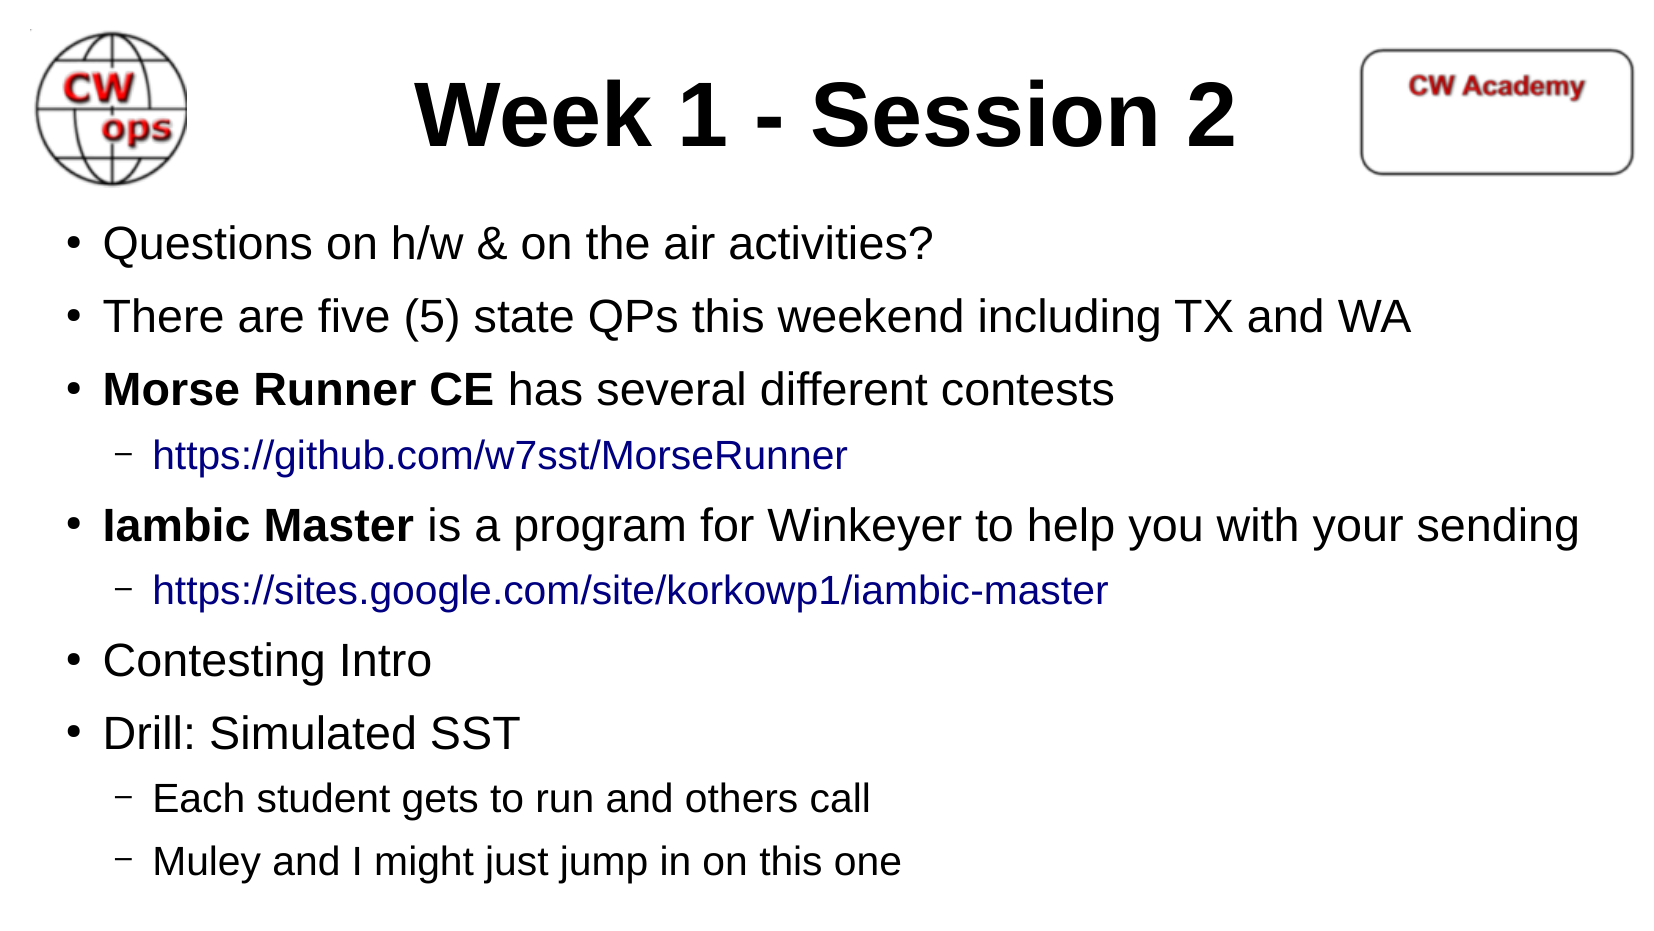

# Week 1 - Session 2
Questions on h/w & on the air activities?
There are five (5) state QPs this weekend including TX and WA
Morse Runner CE has several different contests
https://github.com/w7sst/MorseRunner
Iambic Master is a program for Winkeyer to help you with your sending
https://sites.google.com/site/korkowp1/iambic-master
Contesting Intro
Drill: Simulated SST
Each student gets to run and others call
Muley and I might just jump in on this one